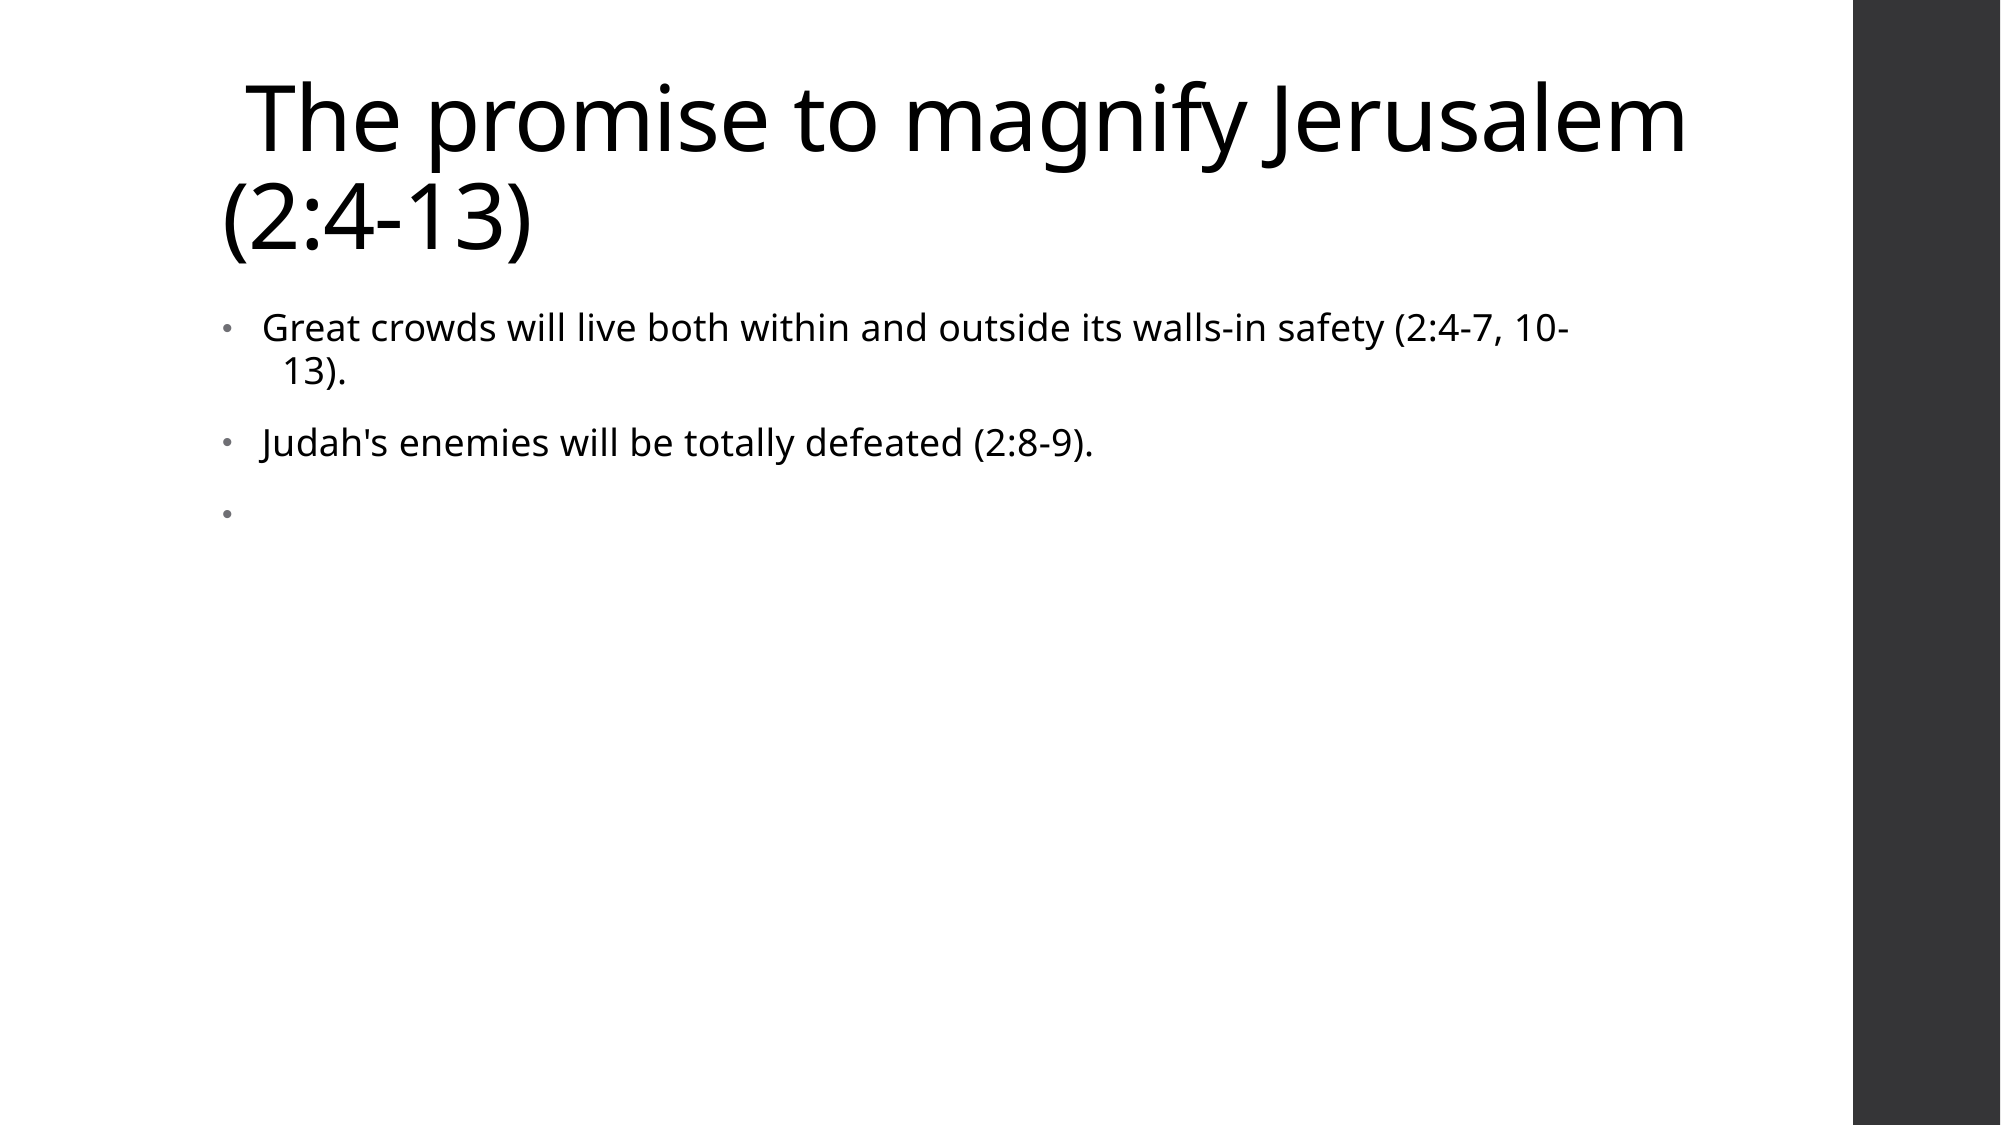

# The promise to magnify Jerusalem (2:4-13)
 Great crowds will live both within and outside its walls-in safety (2:4-7, 10-13).
 Judah's enemies will be totally defeated (2:8-9).